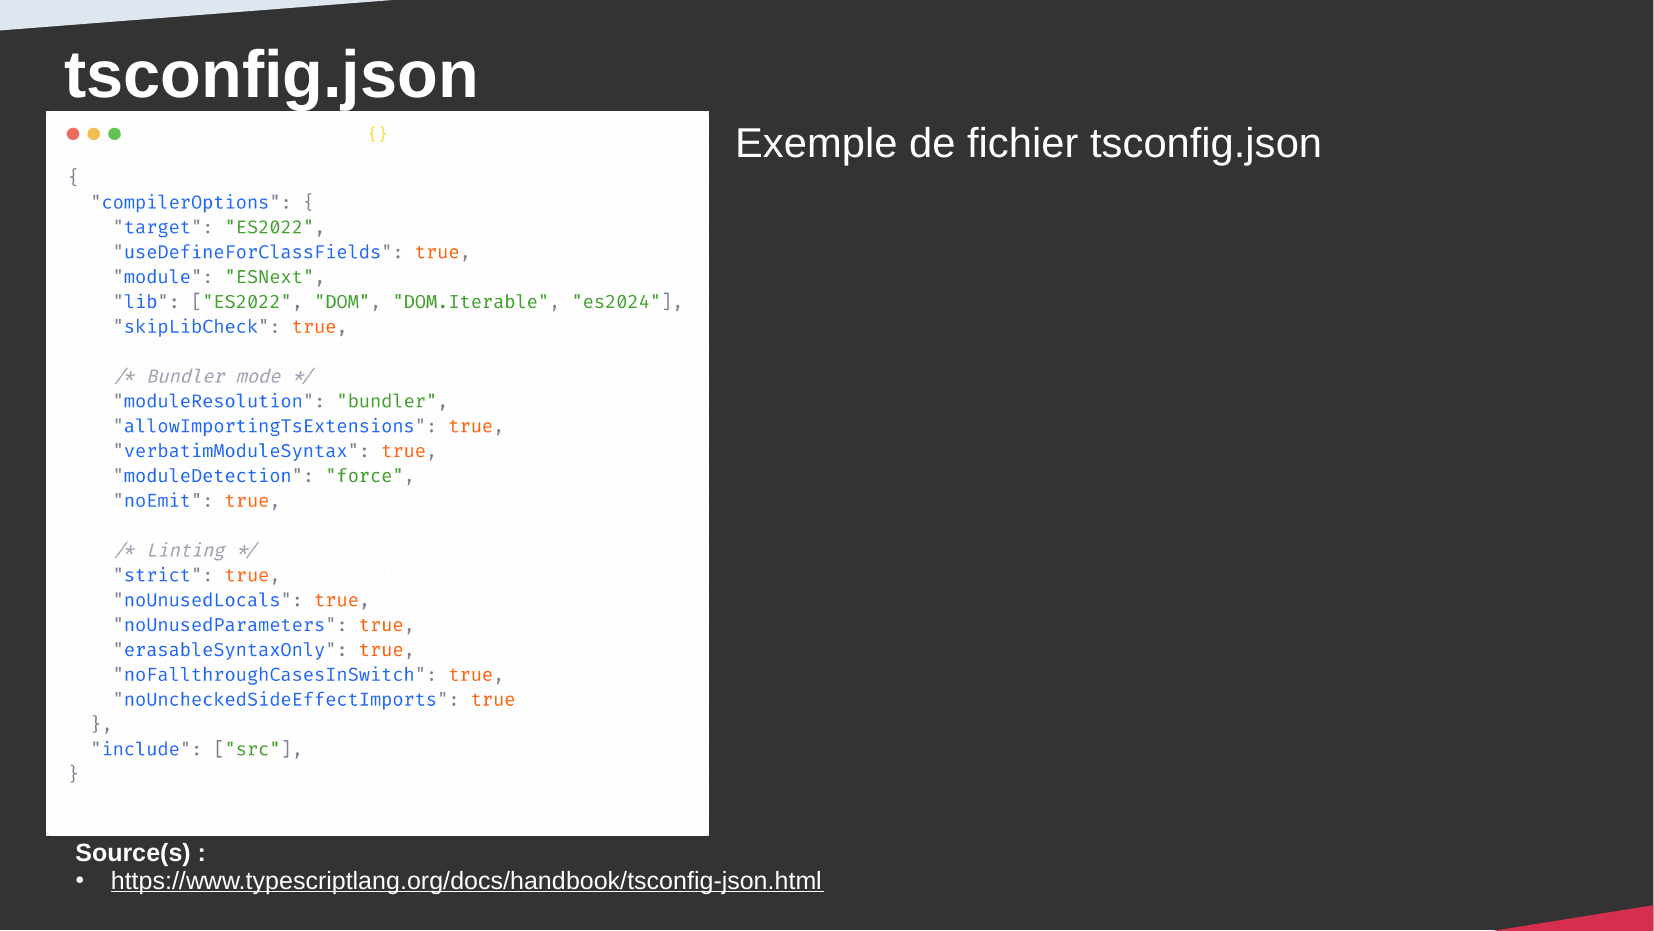

# tsconfig.json
Exemple de fichier tsconfig.json
Source(s) :
https://www.typescriptlang.org/docs/handbook/tsconfig-json.html